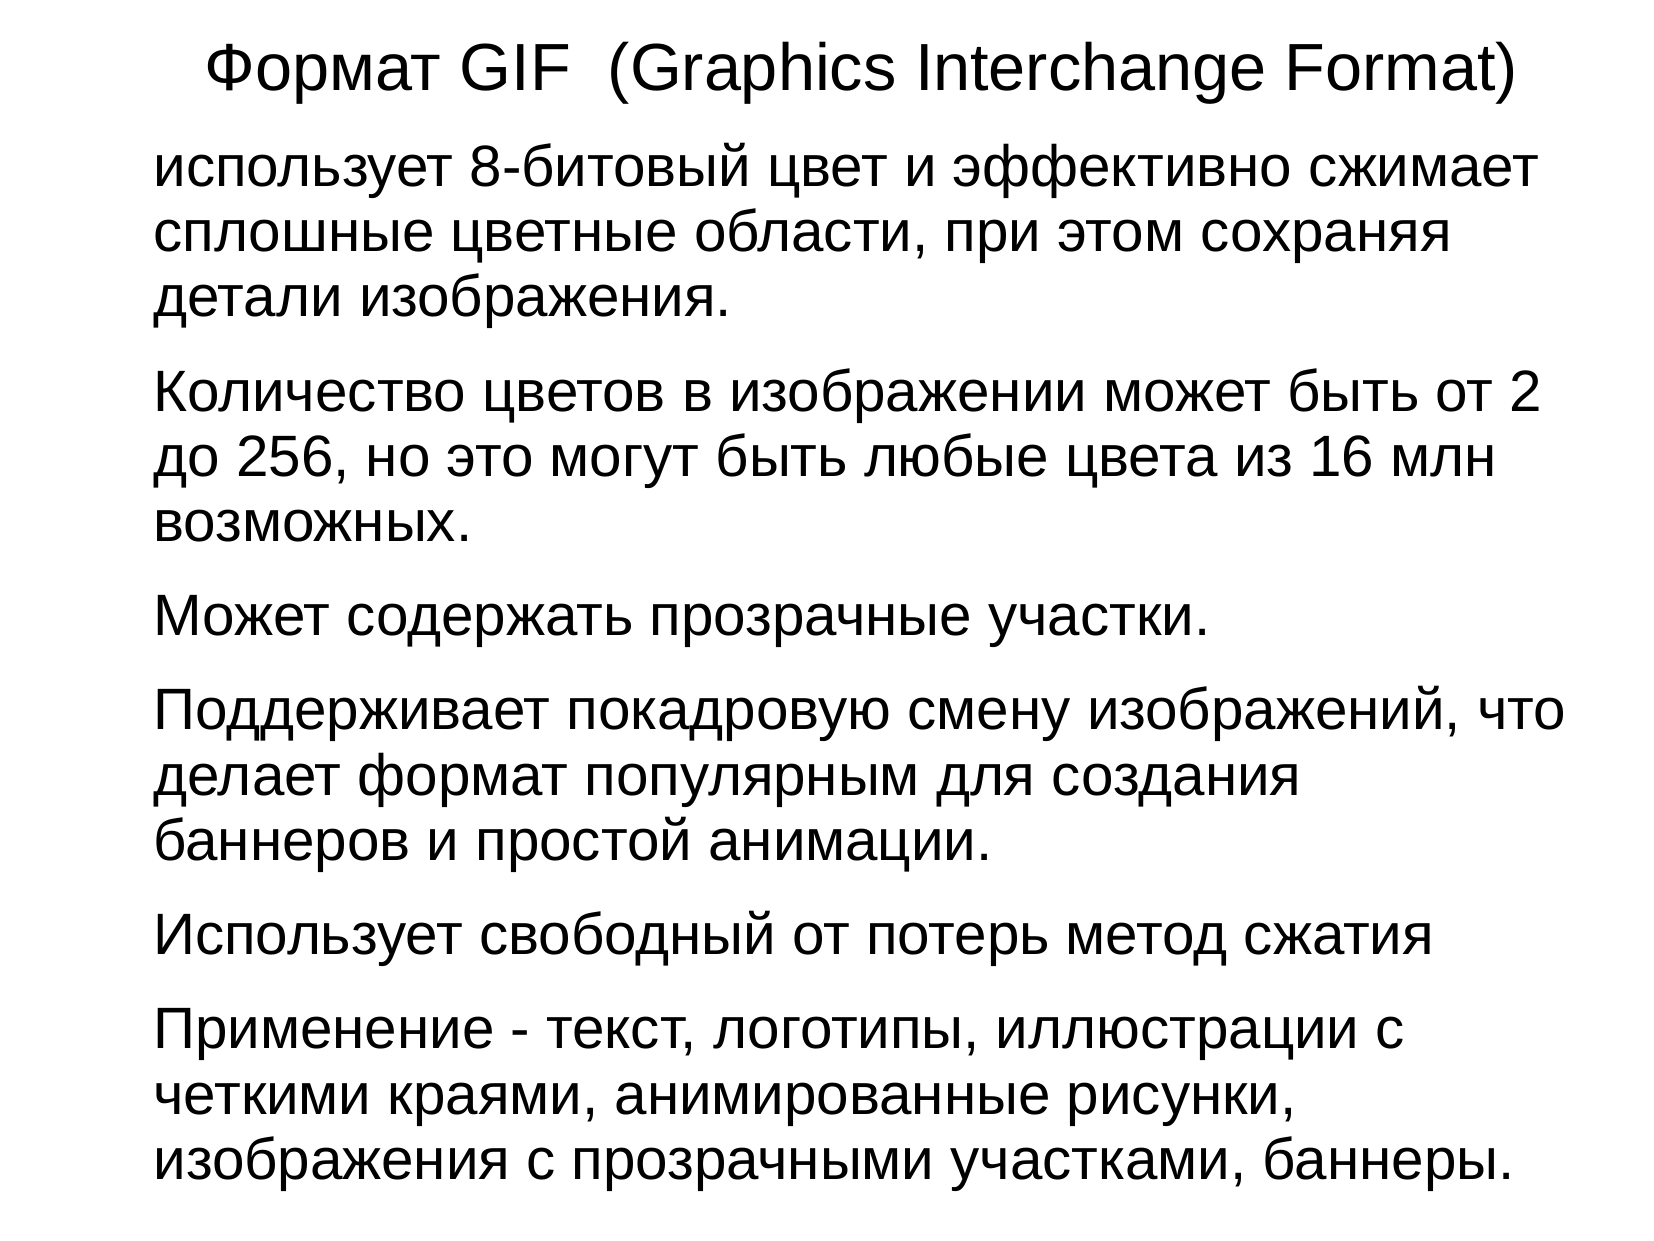

# Формат GIF (Graphics Interchange Format)
использует 8-битовый цвет и эффективно сжимает сплошные цветные области, при этом сохраняя детали изображения.
Количество цветов в изображении может быть от 2 до 256, но это могут быть любые цвета из 16 млн возможных.
Может содержать прозрачные участки.
Поддерживает покадровую смену изображений, что делает формат популярным для создания баннеров и простой анимации.
Использует свободный от потерь метод сжатия
Применение - текст, логотипы, иллюстрации с четкими краями, анимированные рисунки, изображения с прозрачными участками, баннеры.